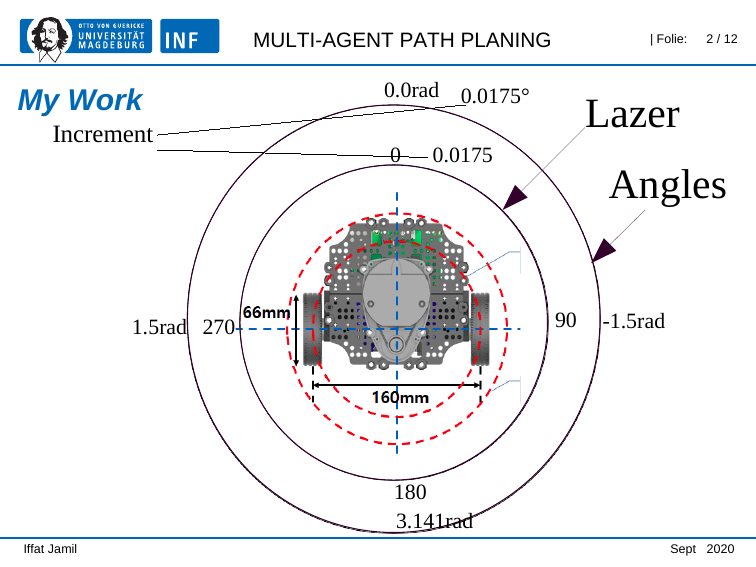

MULTI-AGENT PATH PLANING
| Folie:
2 / 12
0.0rad
My Work
0.0175°
Lazer
Increment
0
0.0175
Angles
90
-1.5rad
1.5rad
270
180
3.141rad
 Iffat Jamil
 Sept
2020